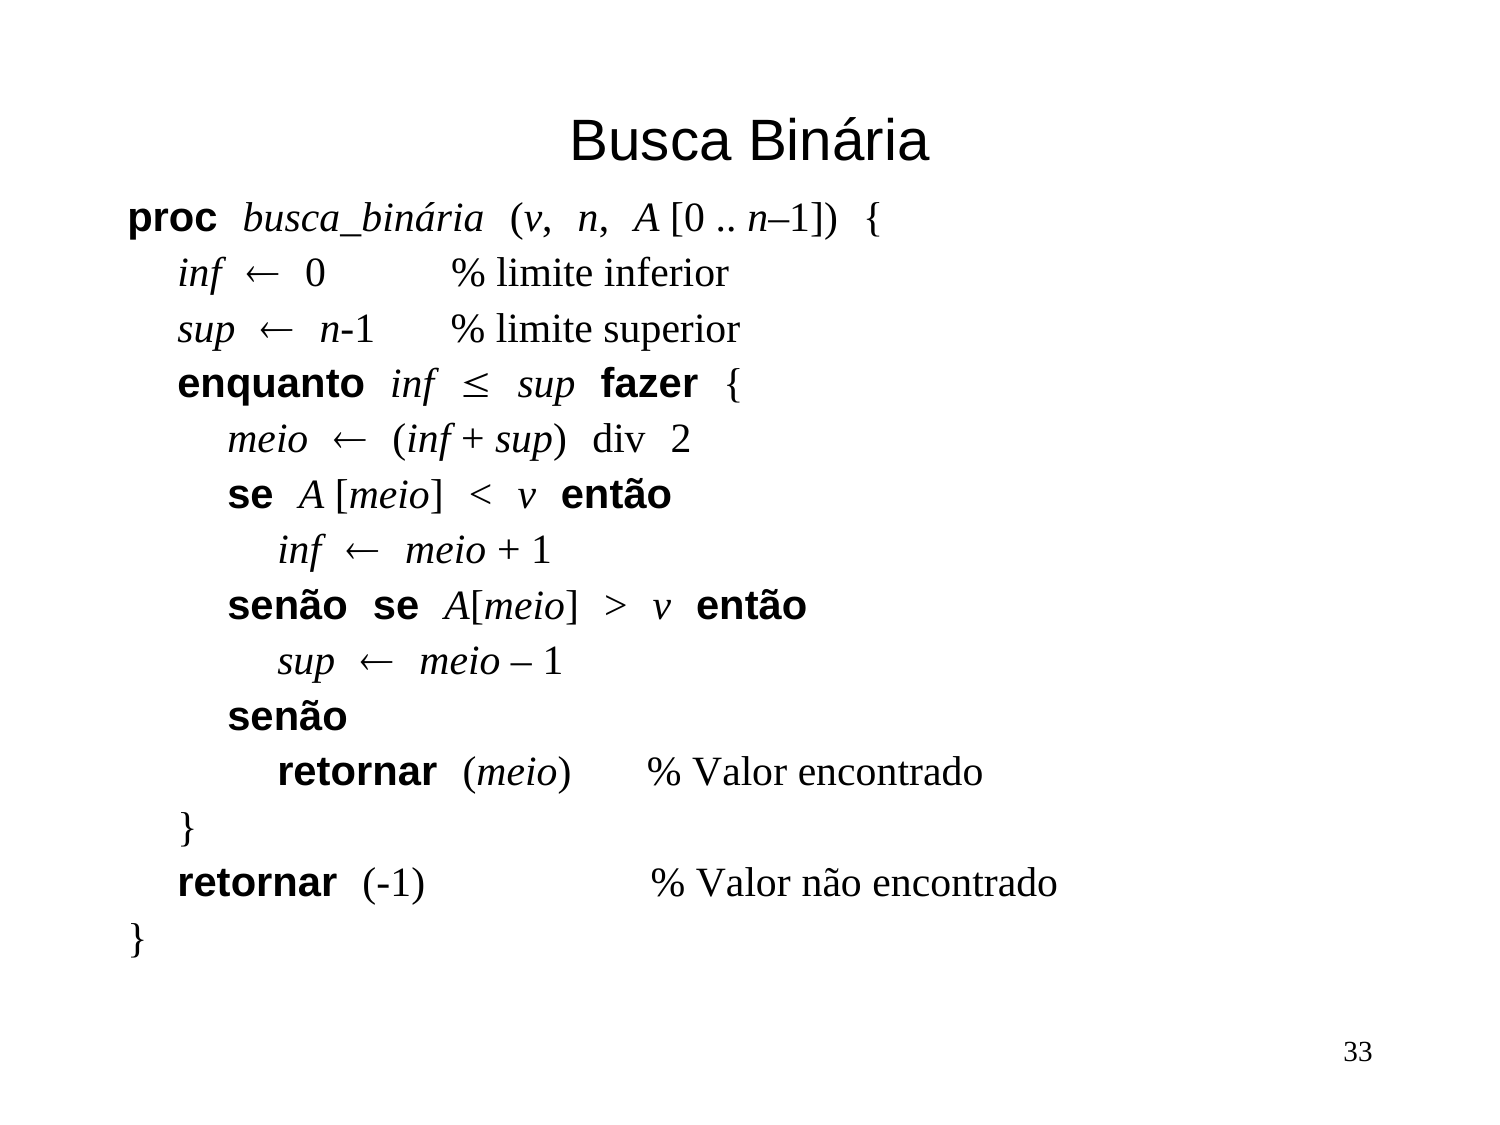

# Busca Binária
proc busca_binária (v, n, A [0 .. n–1]) {
 inf  0 % limite inferior
 sup  n-1 % limite superior
 enquanto inf  sup fazer {
 meio  (inf + sup) div 2
 se A [meio] < v então
 inf  meio + 1
 senão se A[meio] > v então
 sup  meio – 1
 senão
 retornar (meio) % Valor encontrado
 }
 retornar (-1) % Valor não encontrado
}
33